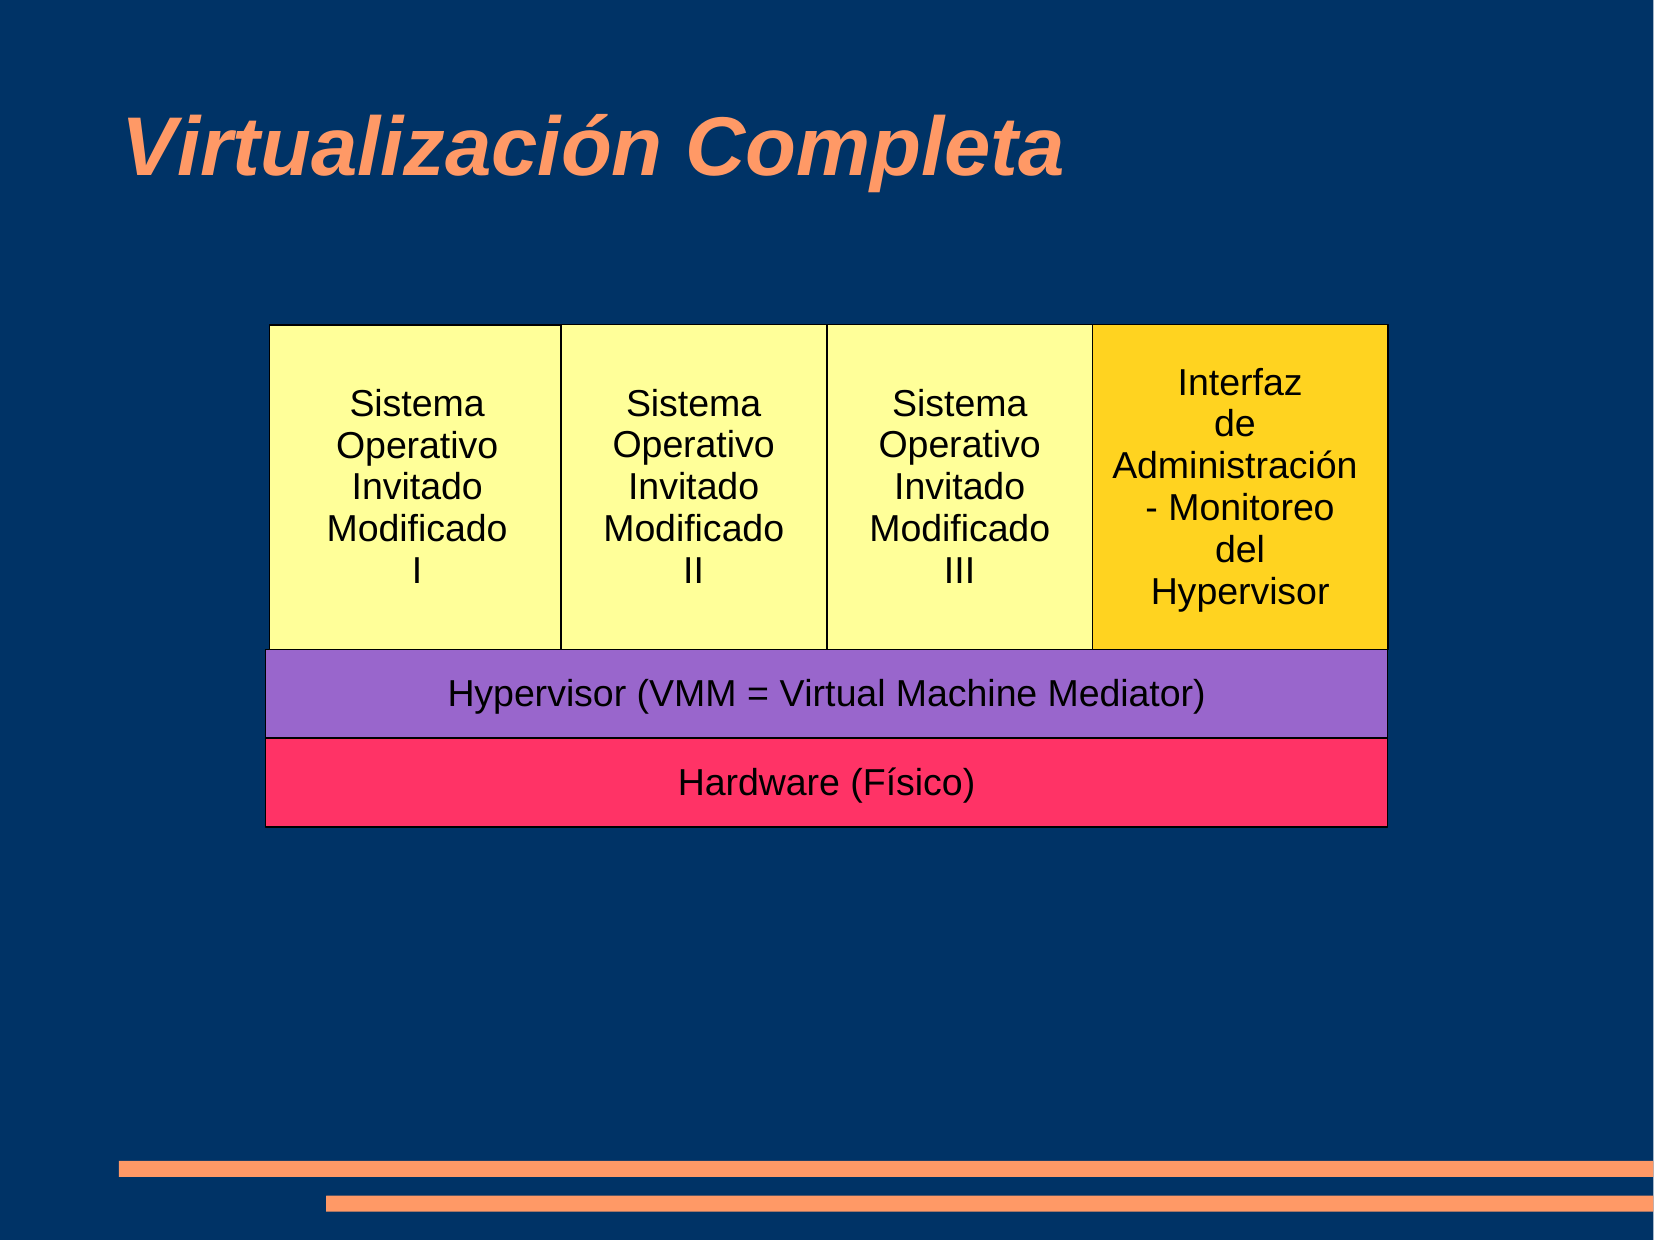

# Virtualización Completa
Sistema
Operativo
Invitado
Modificado
II
Sistema
Operativo
Invitado
Modificado
III
Interfaz
de
Administración
- Monitoreo
del
Hypervisor
Sistema
Operativo
Invitado
Modificado
I
Hypervisor (VMM = Virtual Machine Mediator)‏
Hardware (Físico)‏